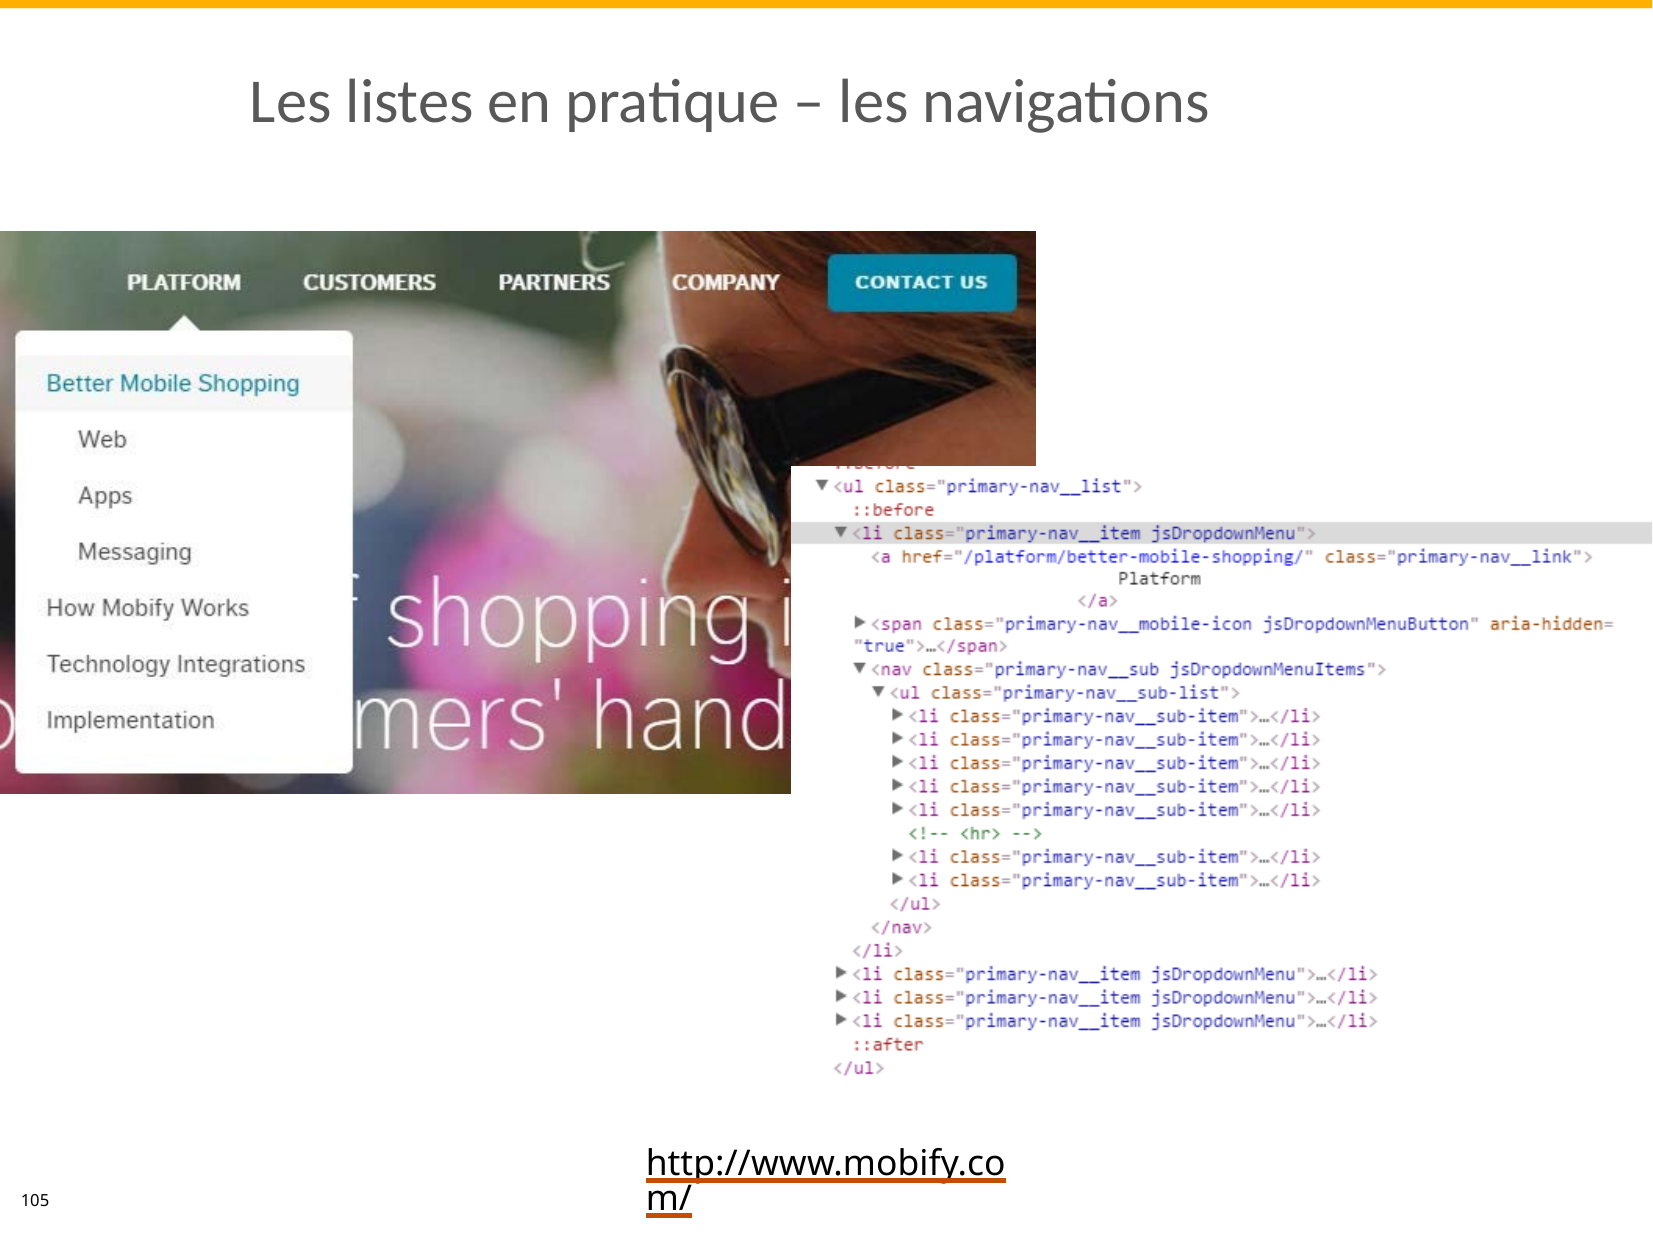

# Les listes en pratique – les navigations
http://www.mobify.com/